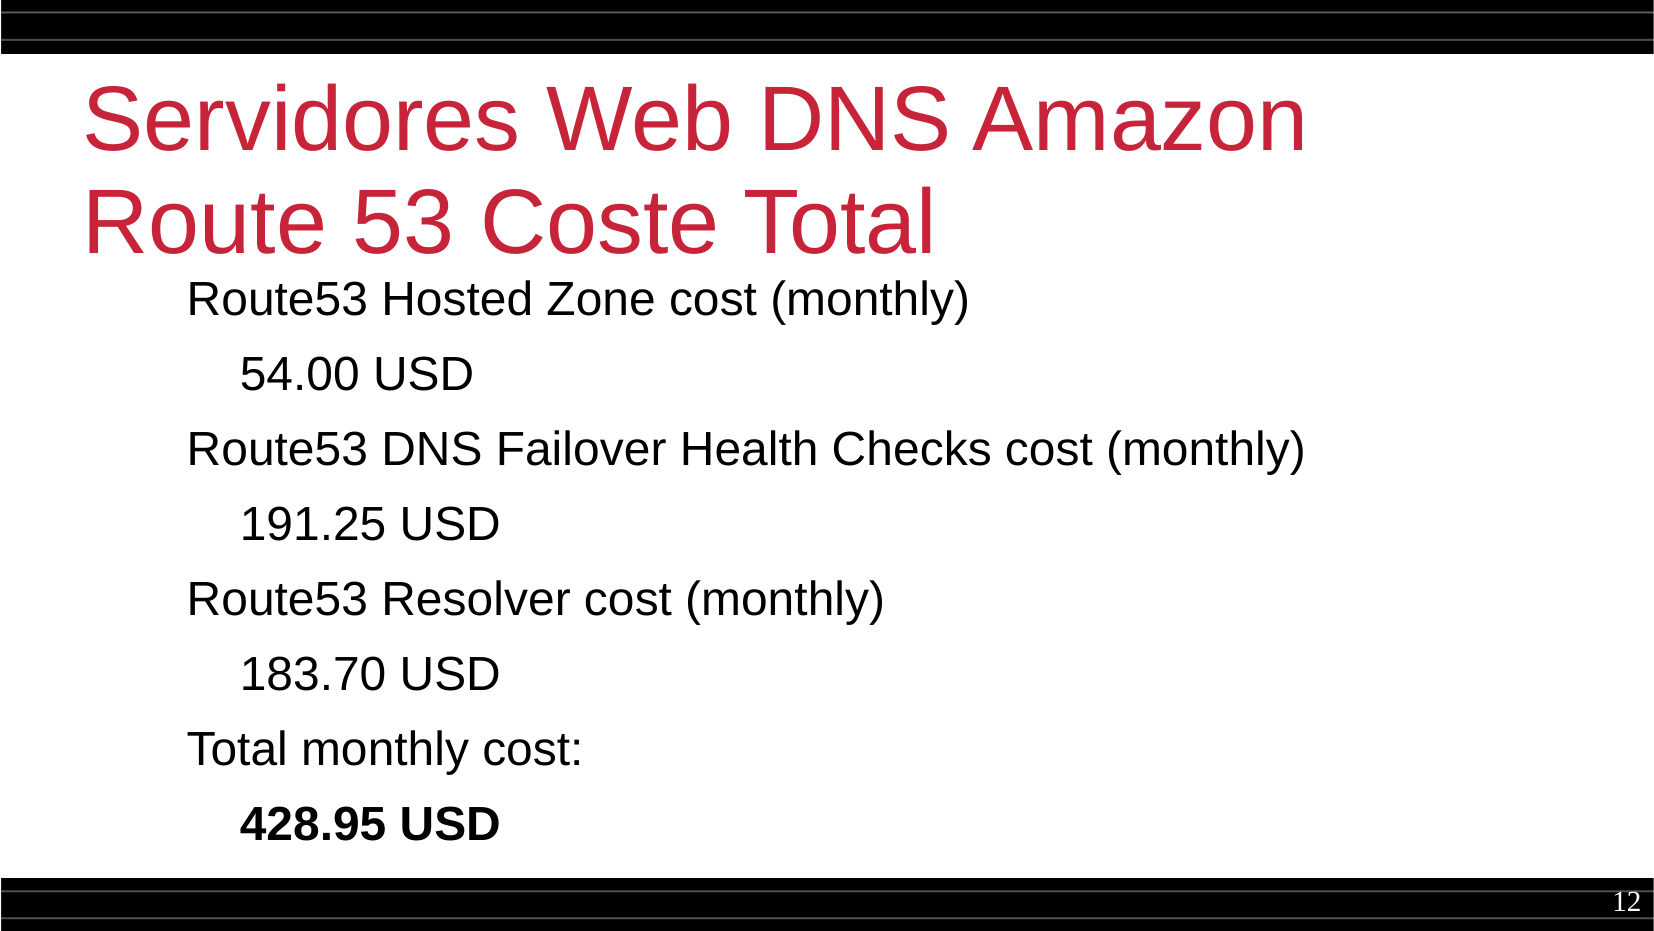

# Servidores Web DNS Amazon Route 53 Coste Total
 Route53 Hosted Zone cost (monthly)
 54.00 USD
 Route53 DNS Failover Health Checks cost (monthly)
 191.25 USD
 Route53 Resolver cost (monthly)
 183.70 USD
 Total monthly cost:
 428.95 USD